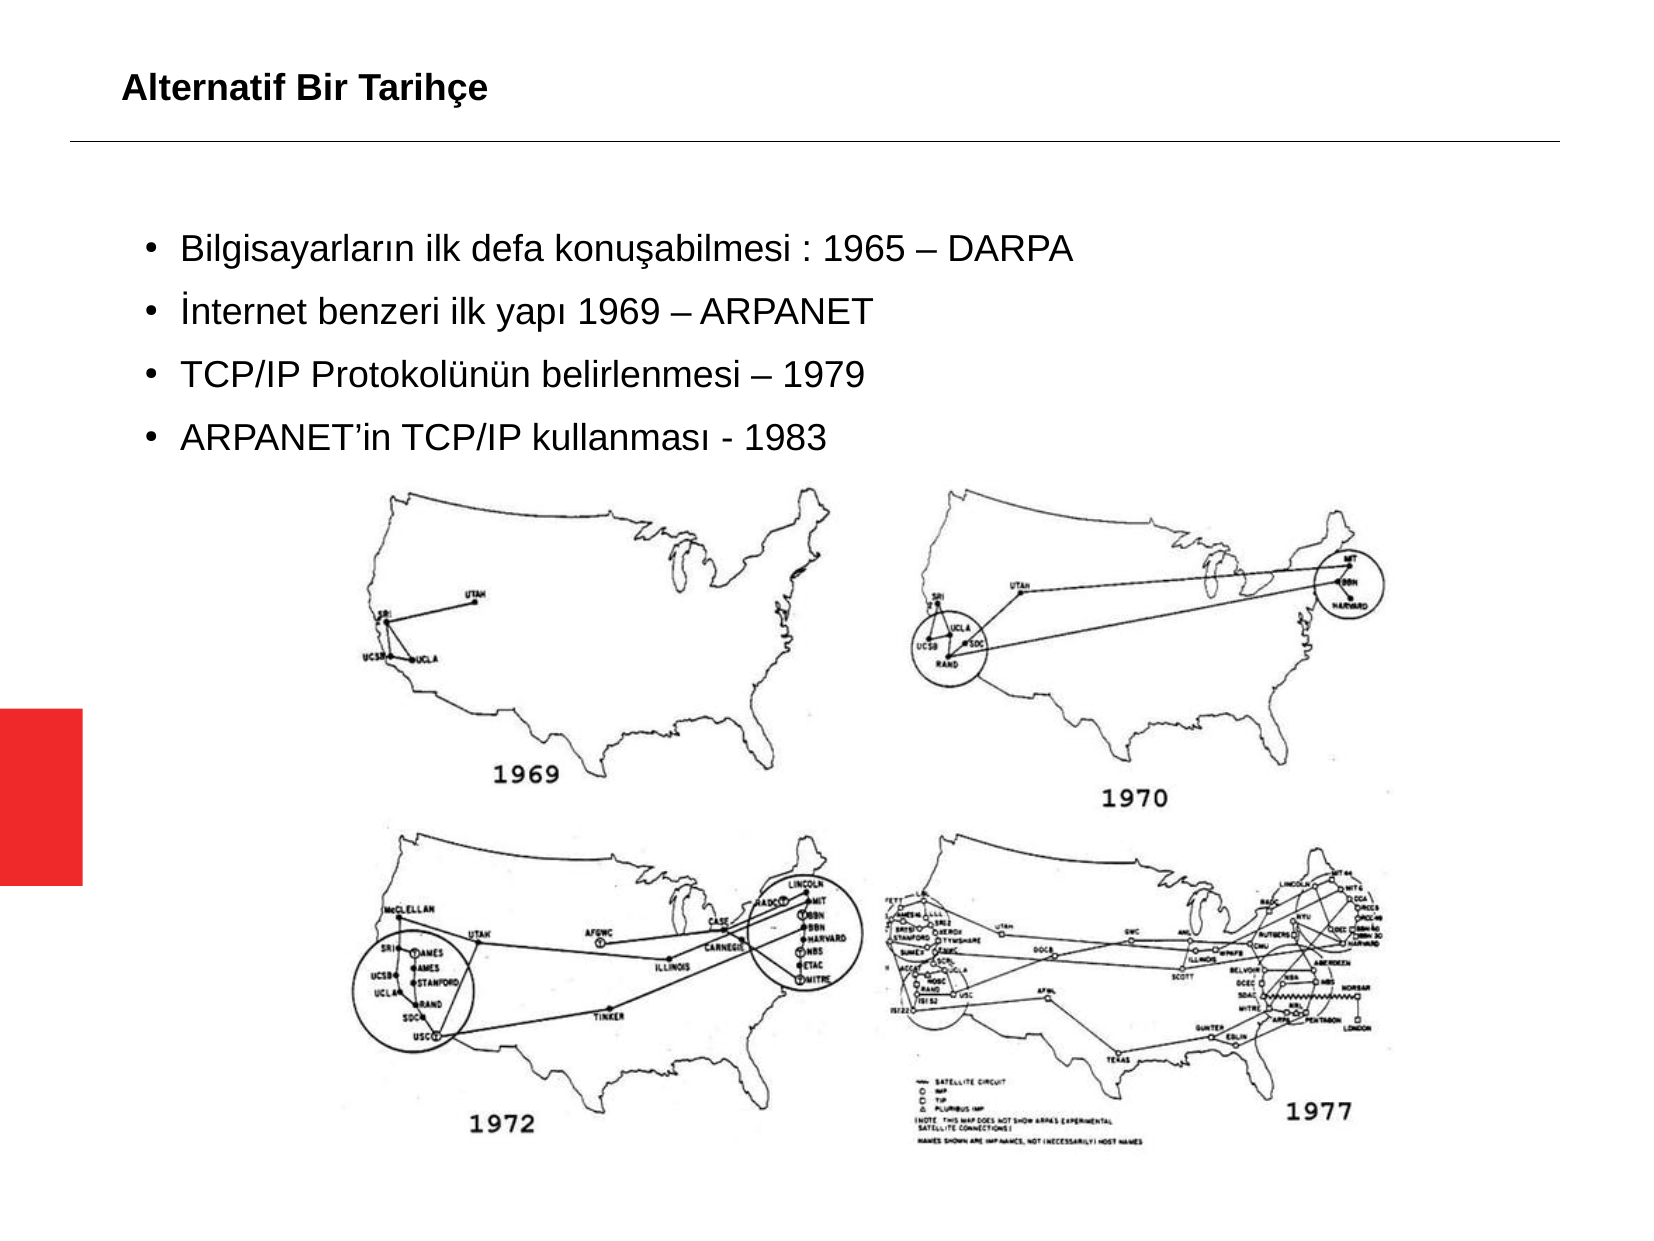

Alternatif Bir Tarihçe
Bilgisayarların ilk defa konuşabilmesi : 1965 – DARPA
İnternet benzeri ilk yapı 1969 – ARPANET
TCP/IP Protokolünün belirlenmesi – 1979
ARPANET’in TCP/IP kullanması - 1983